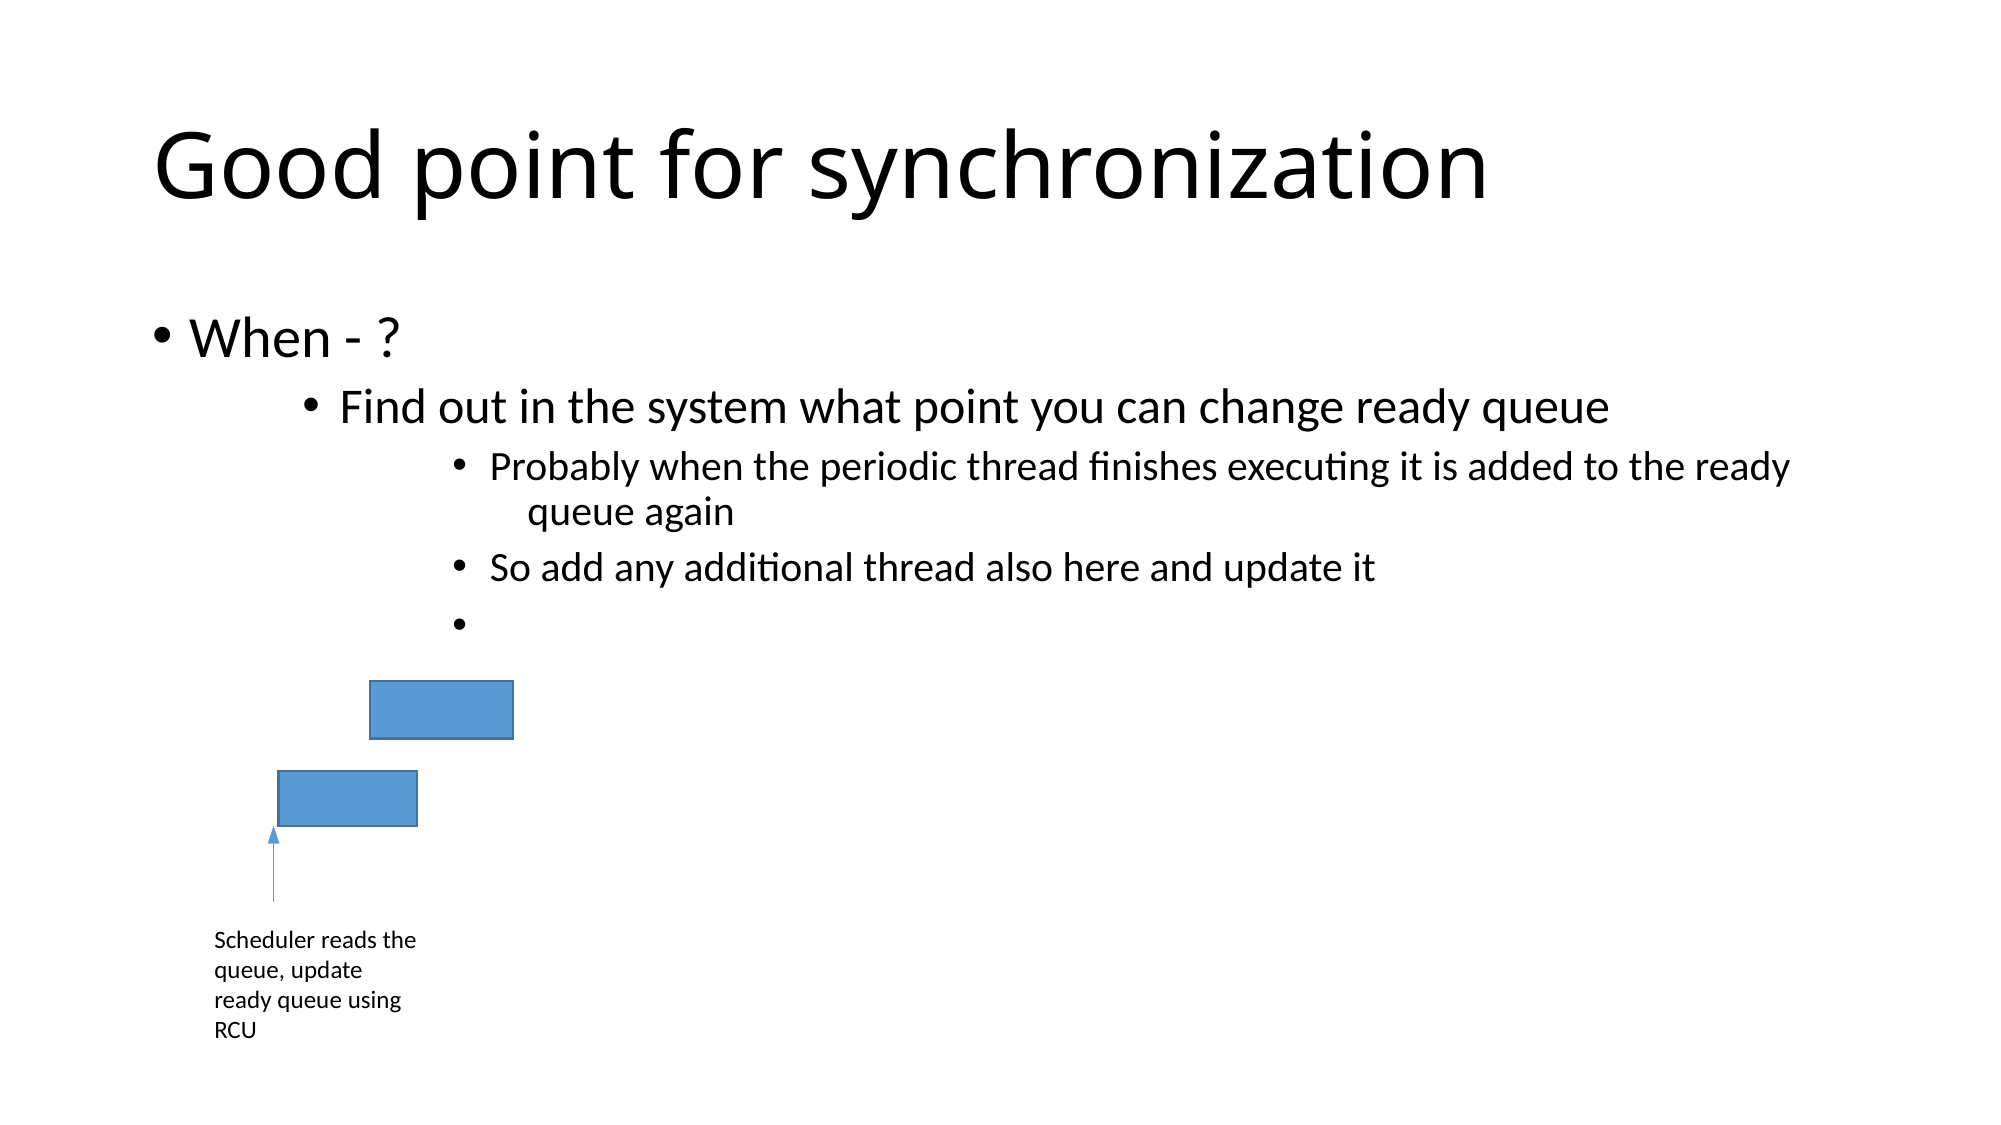

# Good point for synchronization
When - ?
Find out in the system what point you can change ready queue
Probably when the periodic thread finishes executing it is added to the ready queue again
So add any additional thread also here and update it
Scheduler reads the queue, update ready queue using RCU